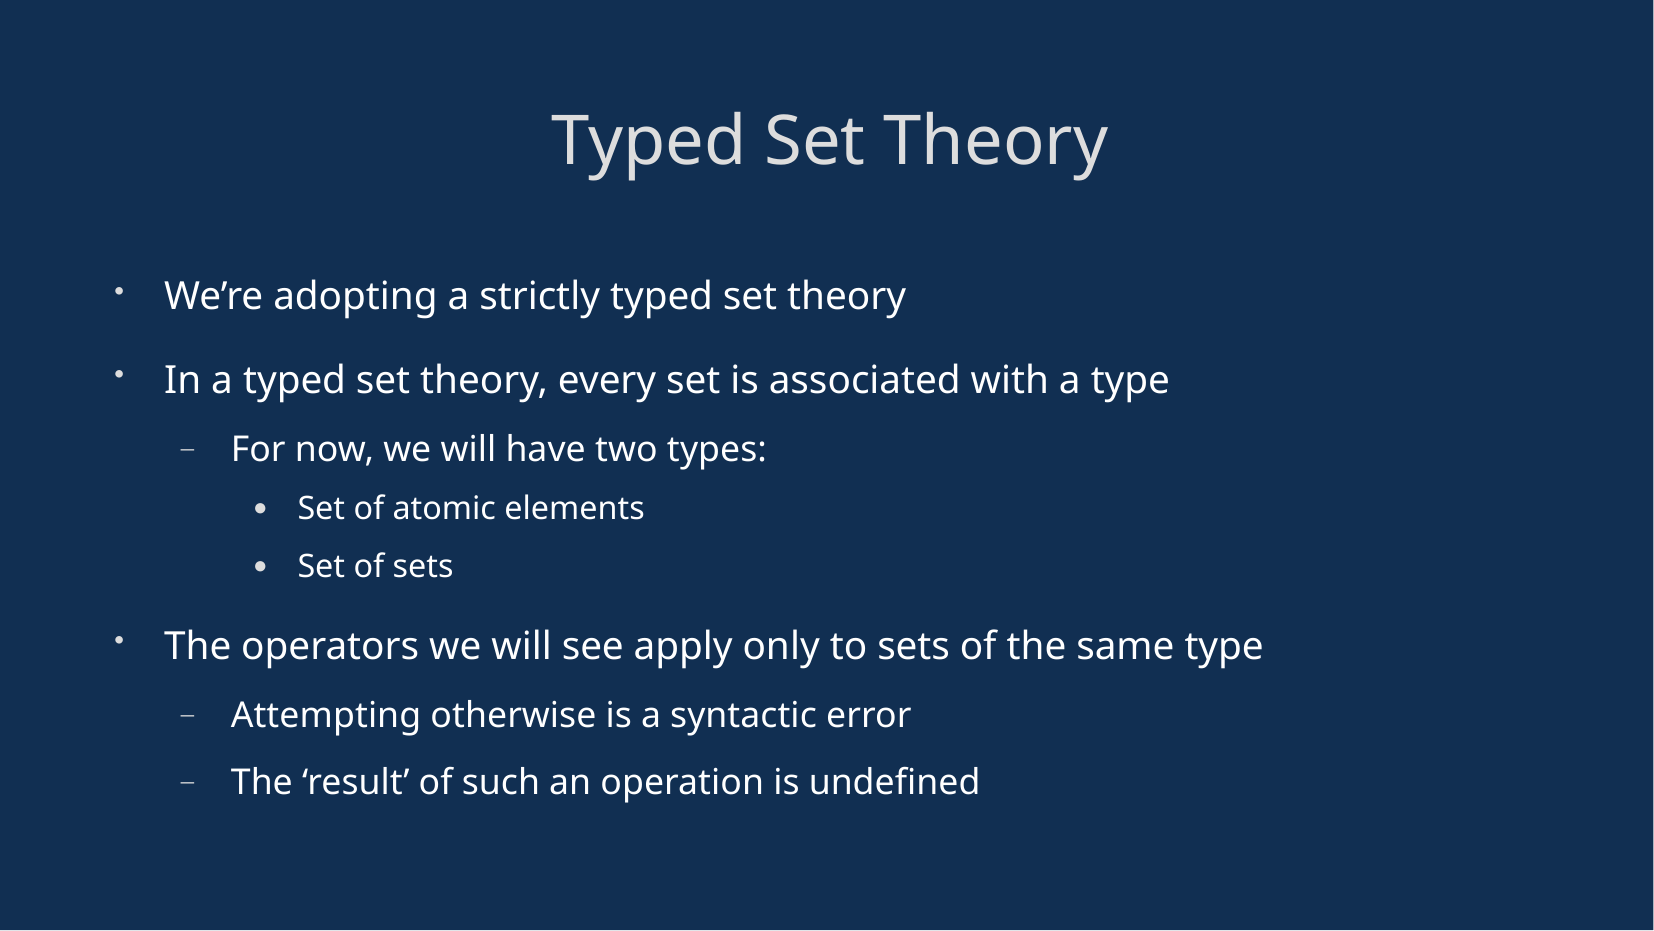

# Typed Set Theory
We’re adopting a strictly typed set theory
In a typed set theory, every set is associated with a type
For now, we will have two types:
Set of atomic elements
Set of sets
The operators we will see apply only to sets of the same type
Attempting otherwise is a syntactic error
The ‘result’ of such an operation is undefined